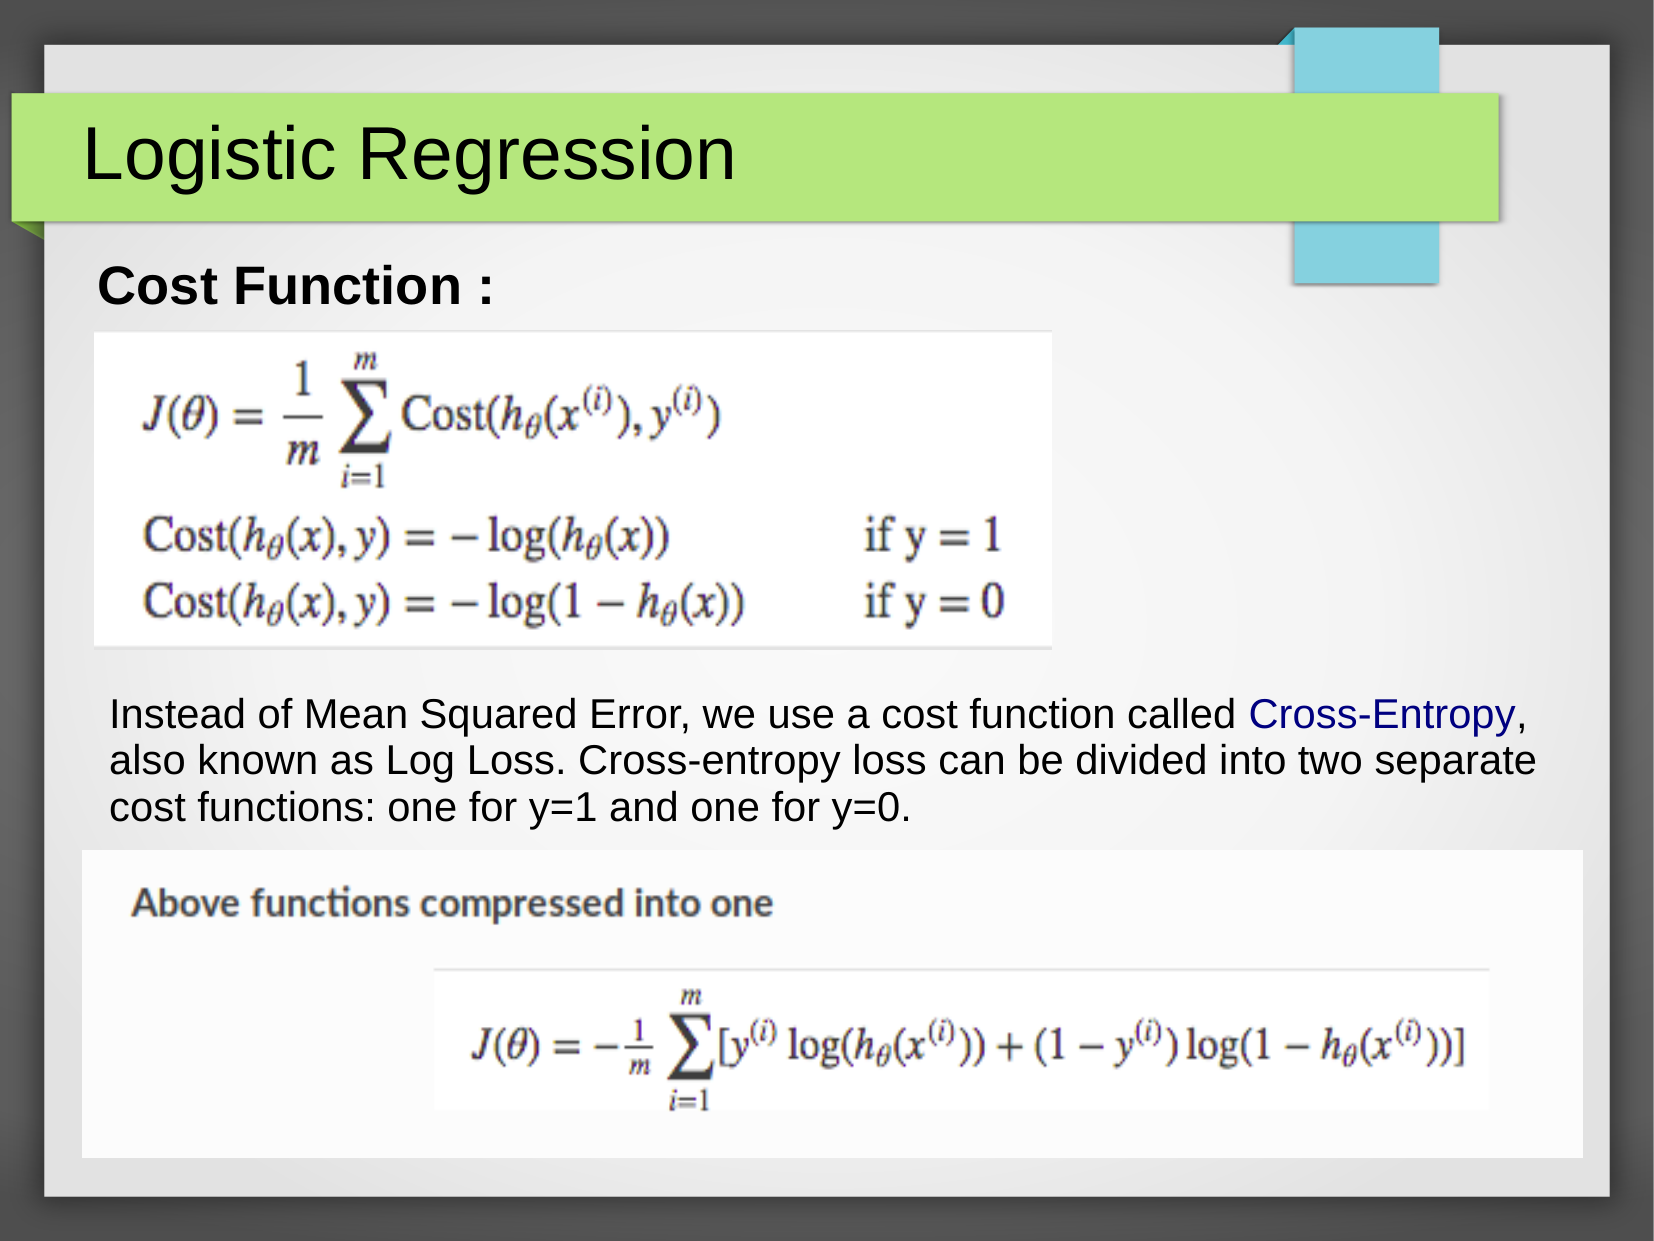

# Logistic Regression
Cost Function :
Instead of Mean Squared Error, we use a cost function called Cross-Entropy, also known as Log Loss. Cross-entropy loss can be divided into two separate cost functions: one for y=1 and one for y=0.
.